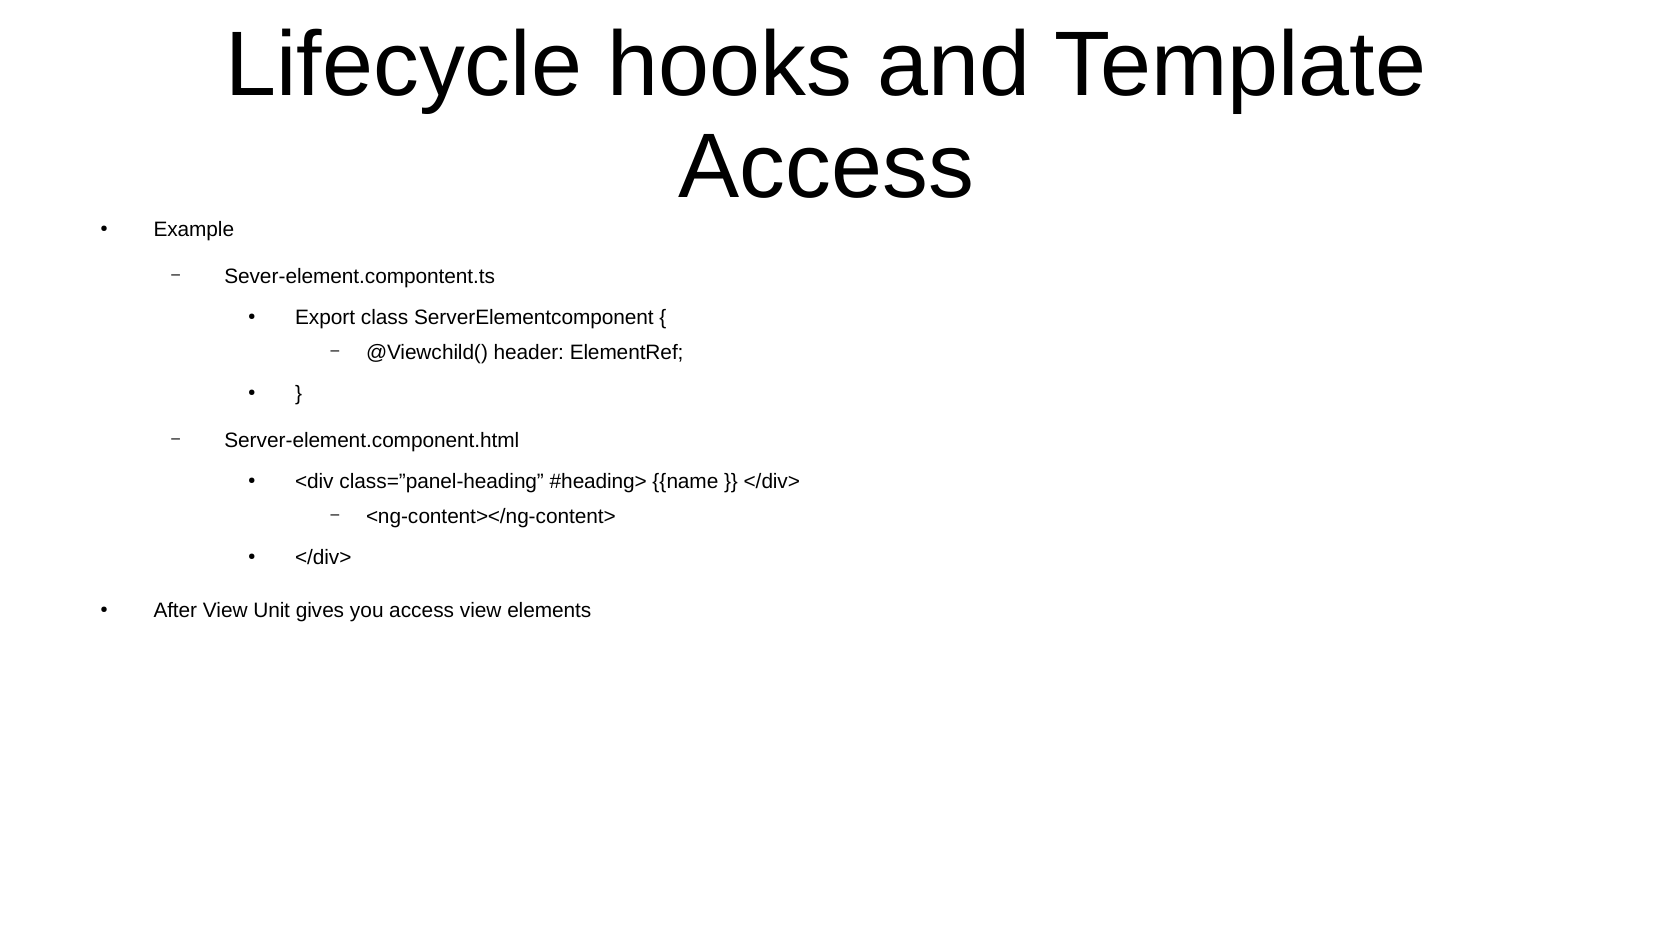

# Lifecycle hooks and Template Access
Example
Sever-element.compontent.ts
Export class ServerElementcomponent {
@Viewchild() header: ElementRef;
}
Server-element.component.html
<div class=”panel-heading” #heading> {{name }} </div>
<ng-content></ng-content>
</div>
After View Unit gives you access view elements